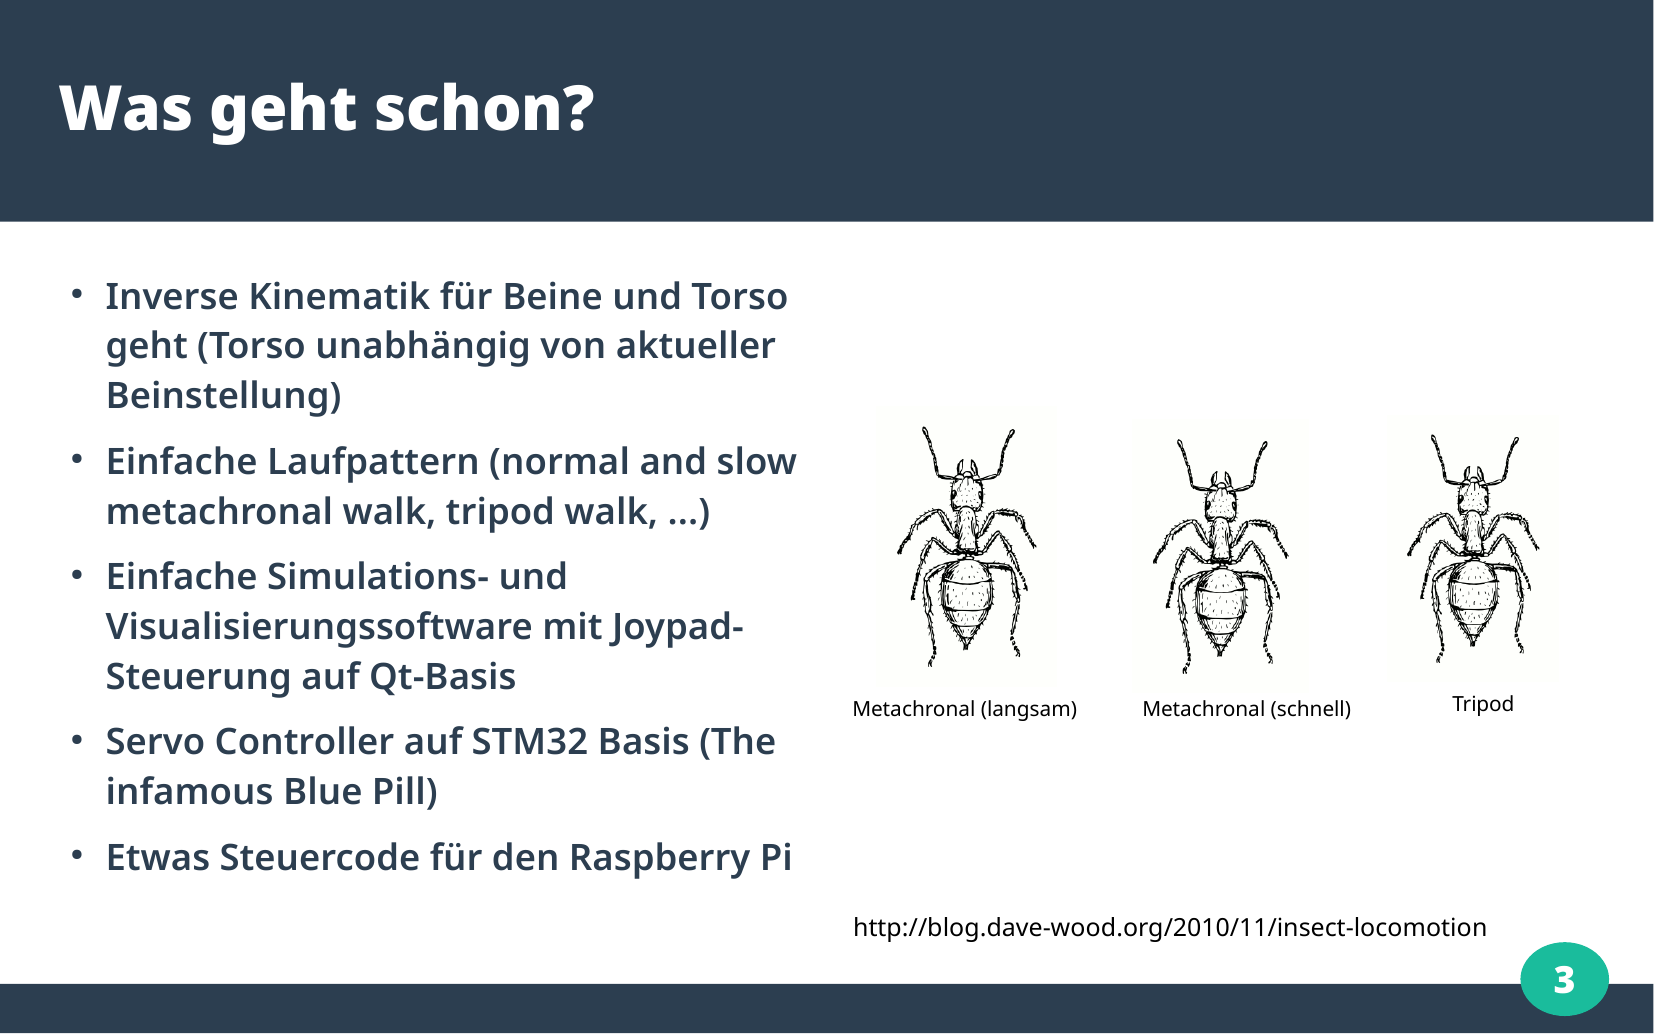

# Was geht schon?
Inverse Kinematik für Beine und Torso geht (Torso unabhängig von aktueller Beinstellung)
Einfache Laufpattern (normal and slow metachronal walk, tripod walk, ...)
Einfache Simulations- und Visualisierungssoftware mit Joypad-Steuerung auf Qt-Basis
Servo Controller auf STM32 Basis (The infamous Blue Pill)
Etwas Steuercode für den Raspberry Pi
Tripod
Metachronal (langsam)
Metachronal (schnell)
http://blog.dave-wood.org/2010/11/insect-locomotion
3